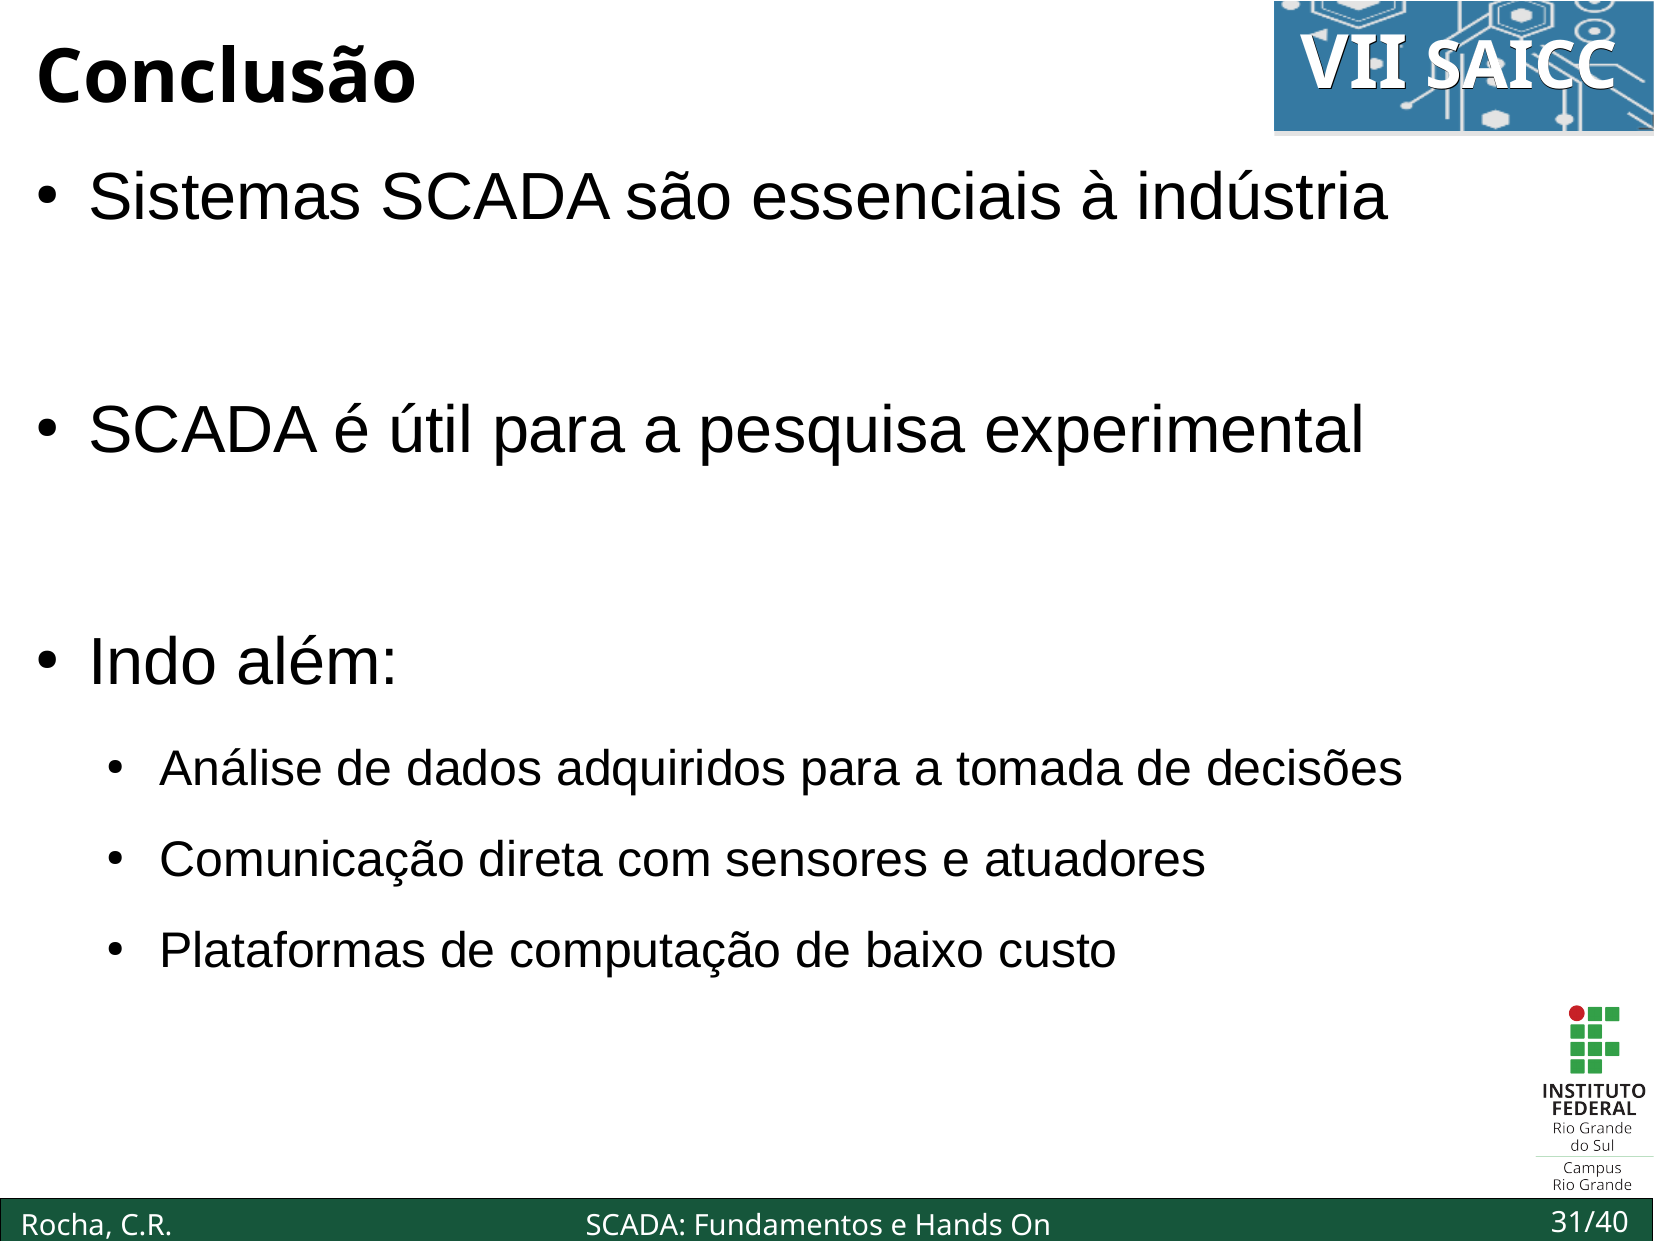

# Conclusão
Sistemas SCADA são essenciais à indústria
SCADA é útil para a pesquisa experimental
Indo além:
Análise de dados adquiridos para a tomada de decisões
Comunicação direta com sensores e atuadores
Plataformas de computação de baixo custo